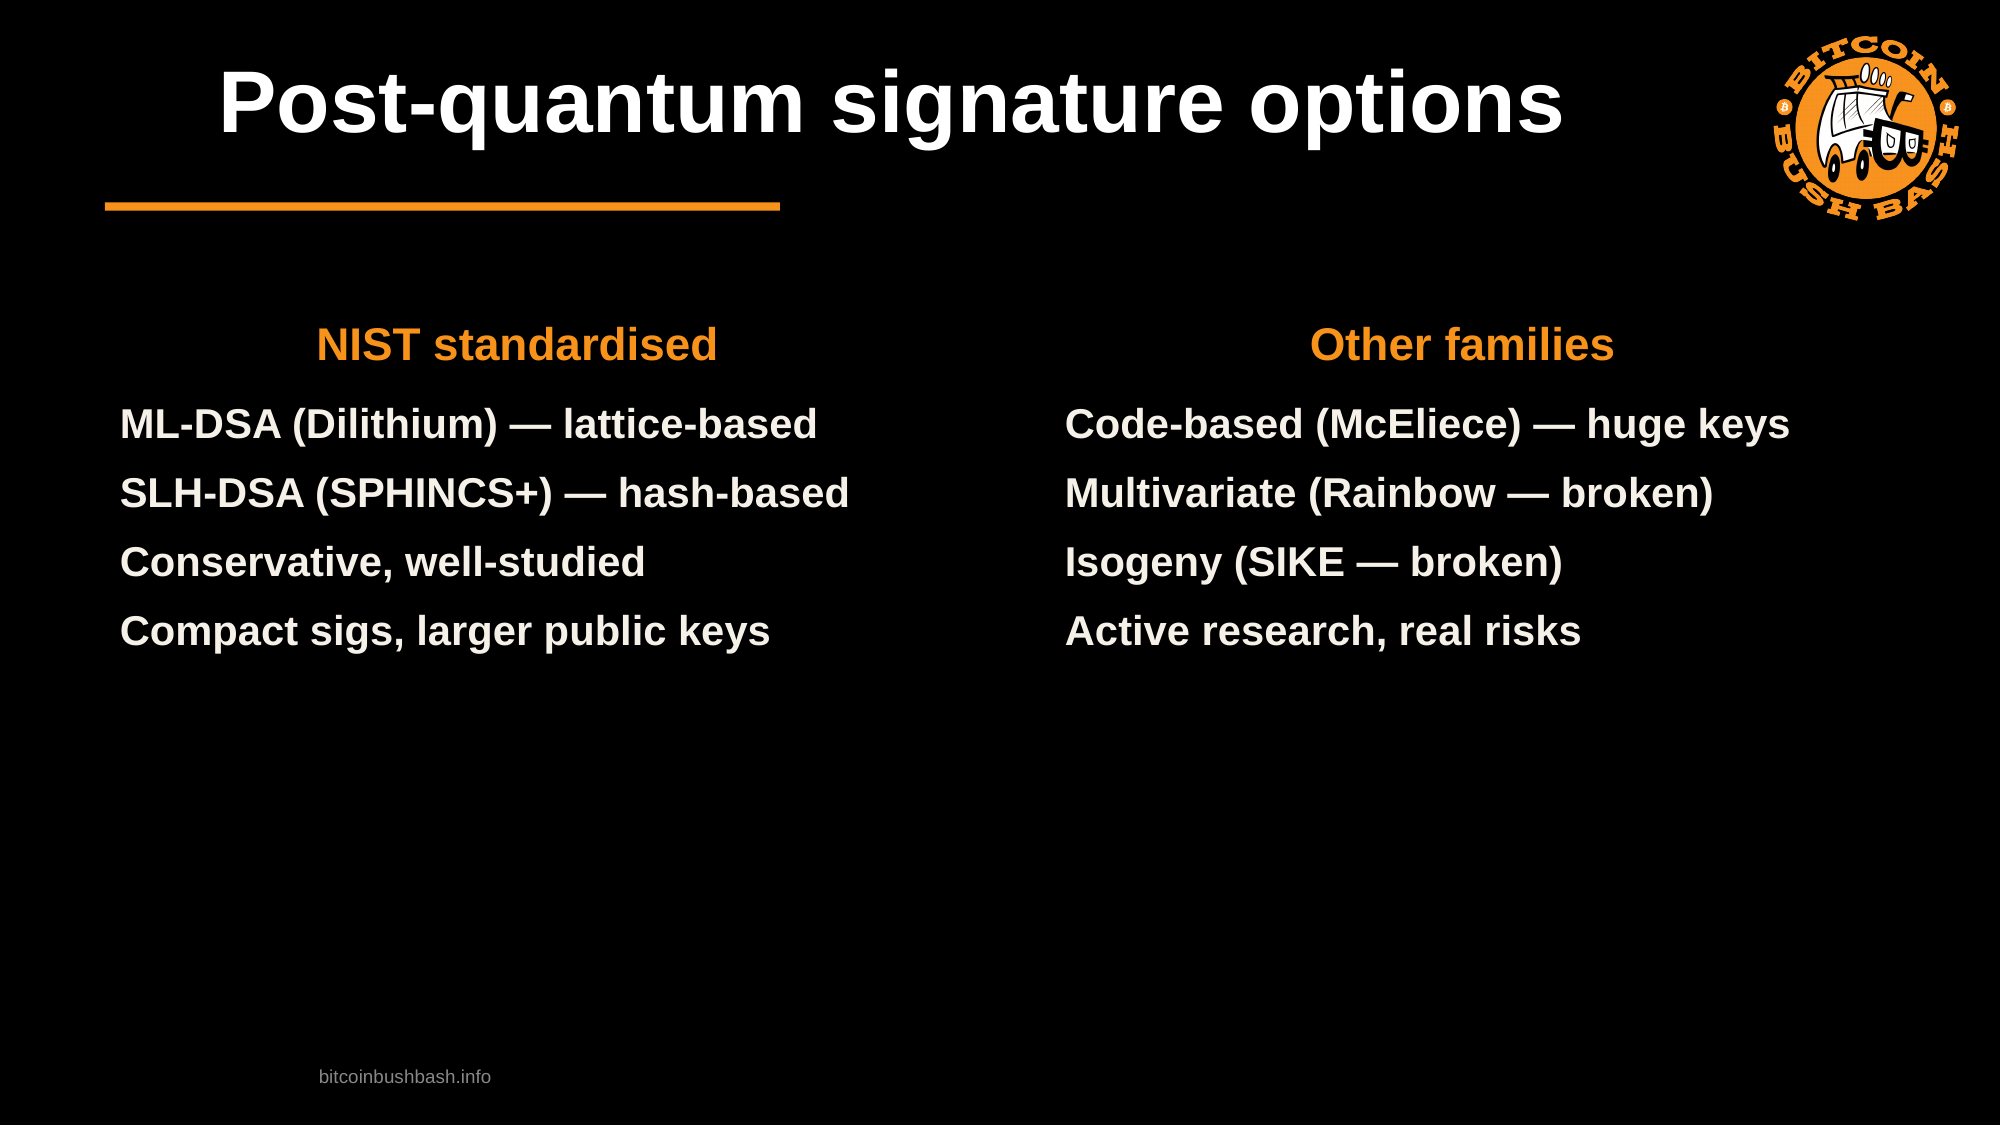

Post-quantum signature options
NIST standardised
Other families
ML-DSA (Dilithium) — lattice-based
SLH-DSA (SPHINCS+) — hash-based
Conservative, well-studied
Compact sigs, larger public keys
Code-based (McEliece) — huge keys
Multivariate (Rainbow — broken)
Isogeny (SIKE — broken)
Active research, real risks
bitcoinbushbash.info